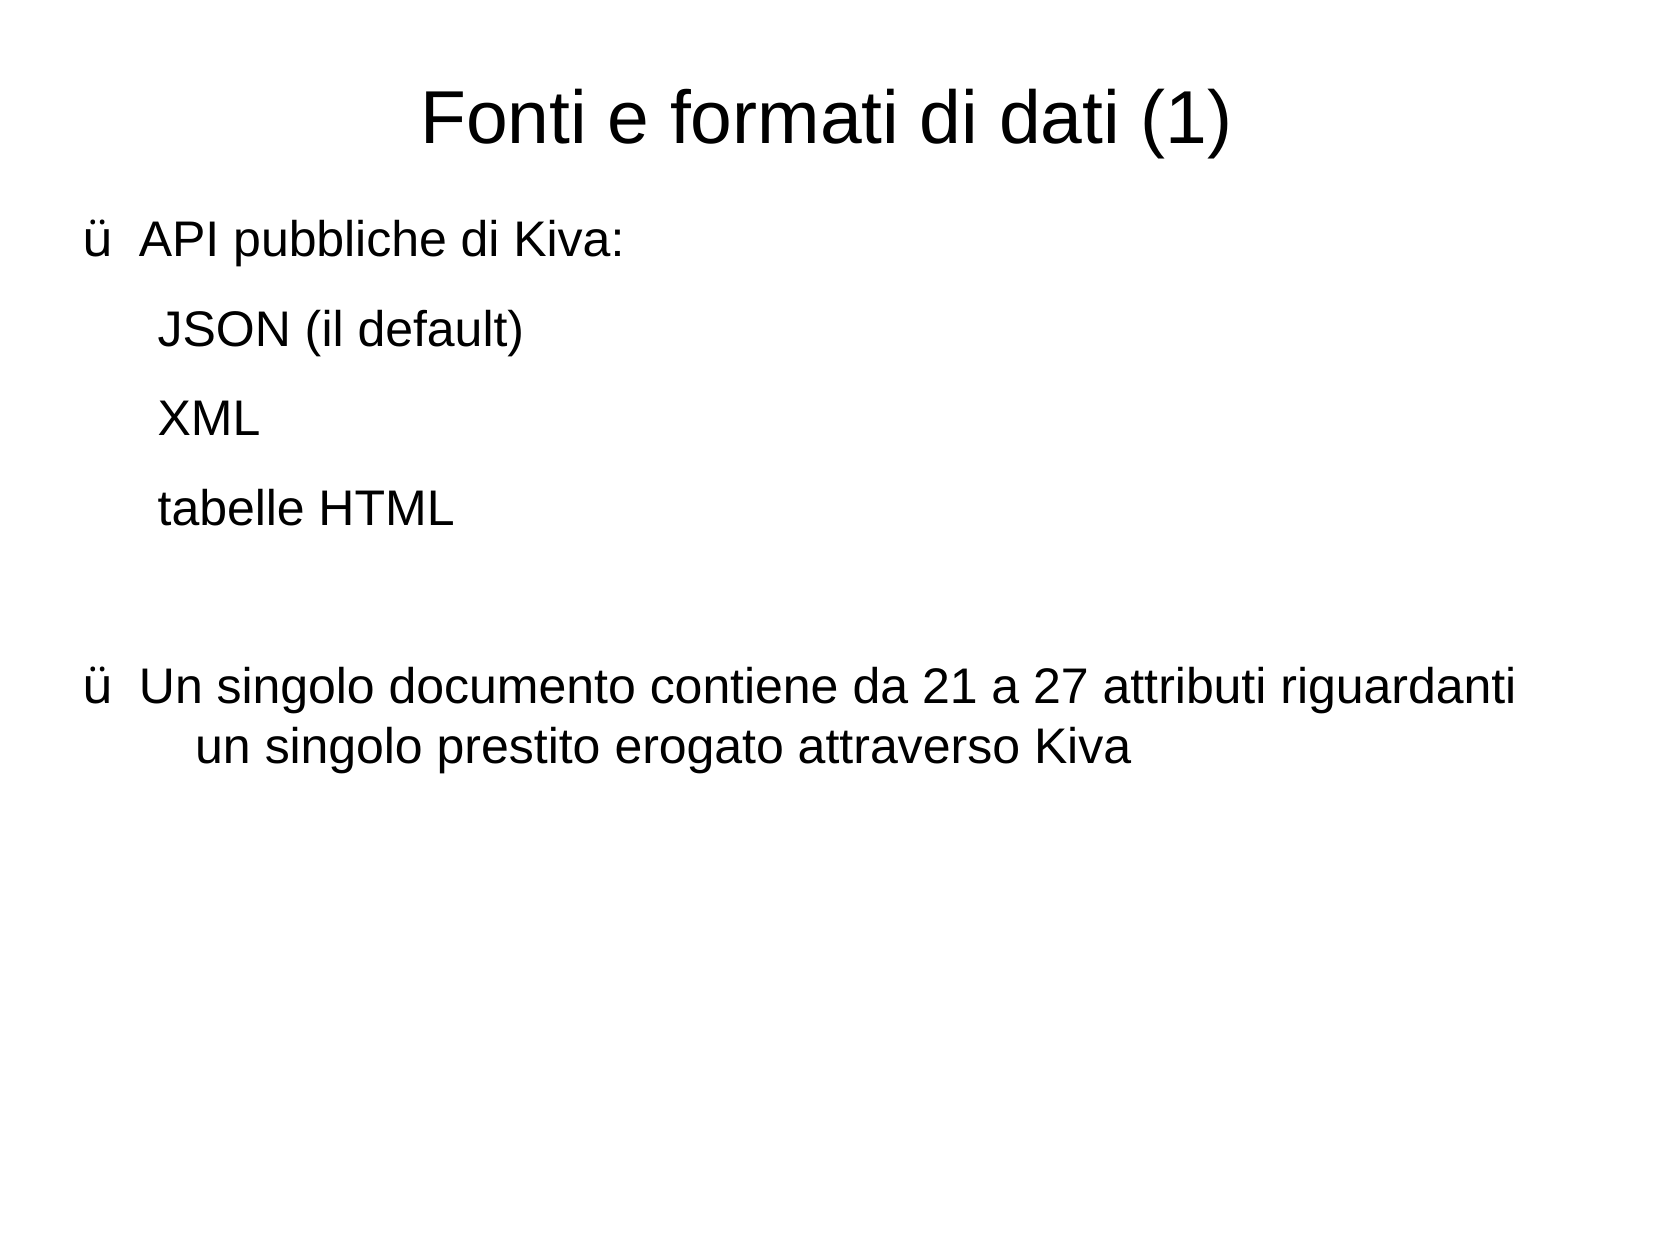

# Fonti e formati di dati (1)
API pubbliche di Kiva:
	JSON (il default)
	XML
	tabelle HTML
Un singolo documento contiene da 21 a 27 attributi riguardanti un singolo prestito erogato attraverso Kiva